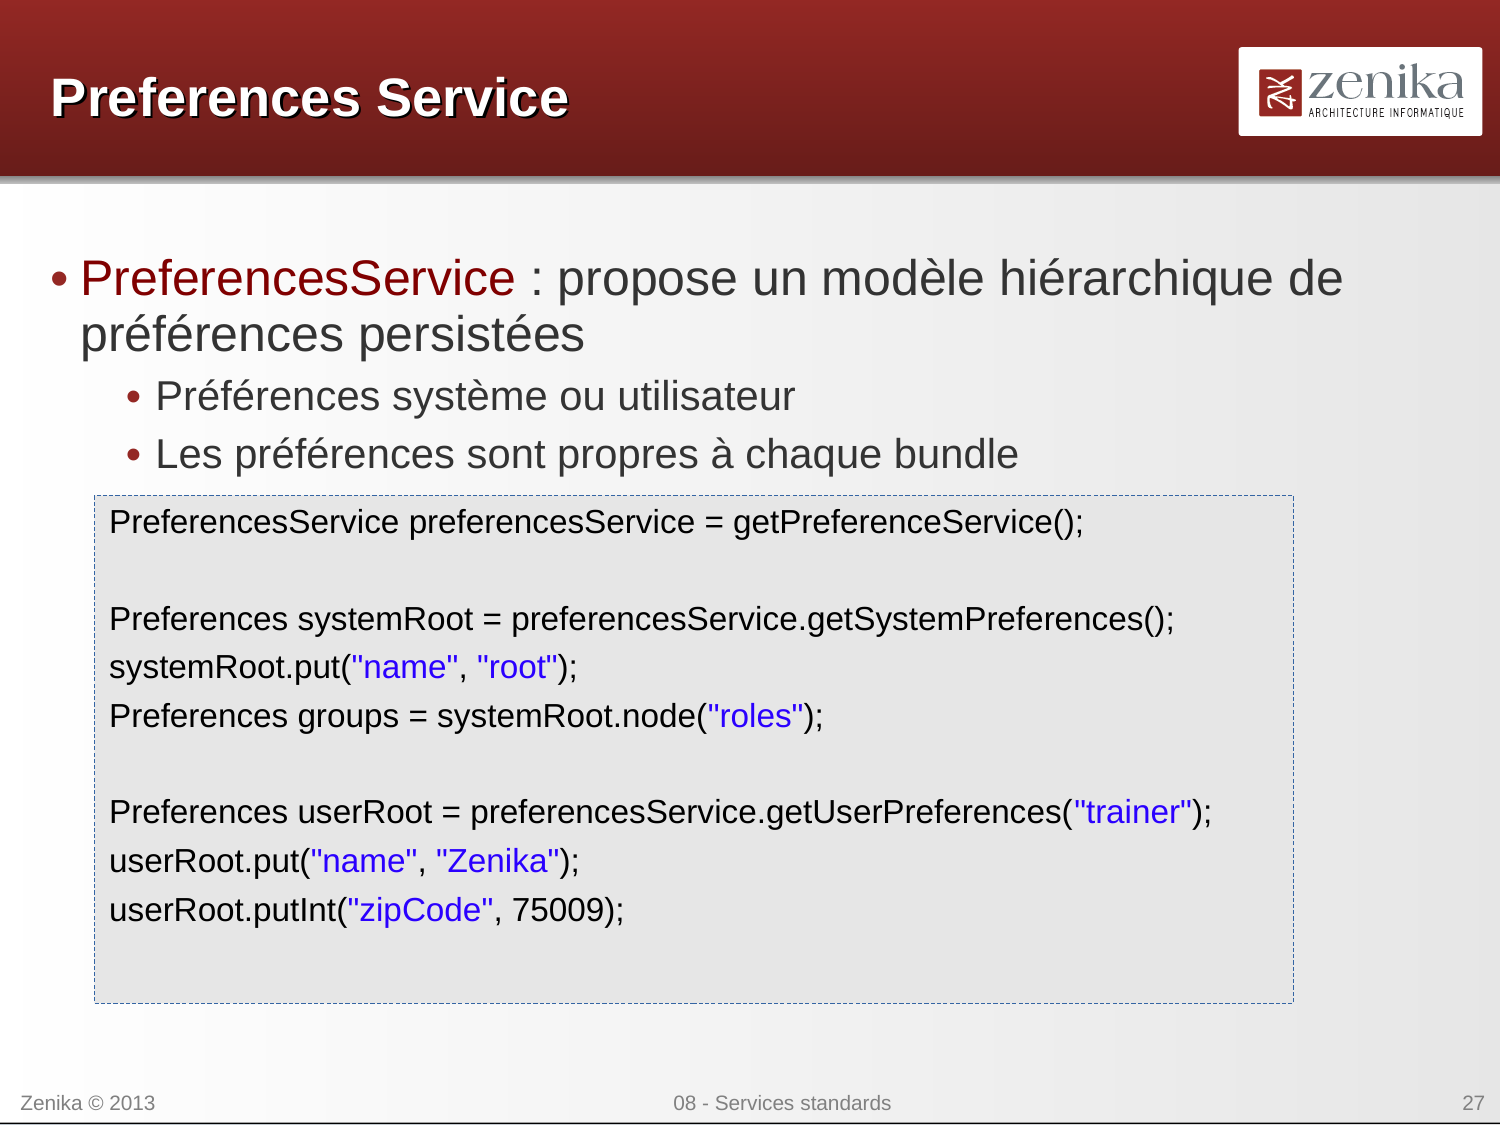

# Preferences Service
PreferencesService : propose un modèle hiérarchique de préférences persistées
Préférences système ou utilisateur
Les préférences sont propres à chaque bundle
PreferencesService preferencesService = getPreferenceService();
Preferences systemRoot = preferencesService.getSystemPreferences();
systemRoot.put("name", "root");
Preferences groups = systemRoot.node("roles");
Preferences userRoot = preferencesService.getUserPreferences("trainer");
userRoot.put("name", "Zenika");
userRoot.putInt("zipCode", 75009);